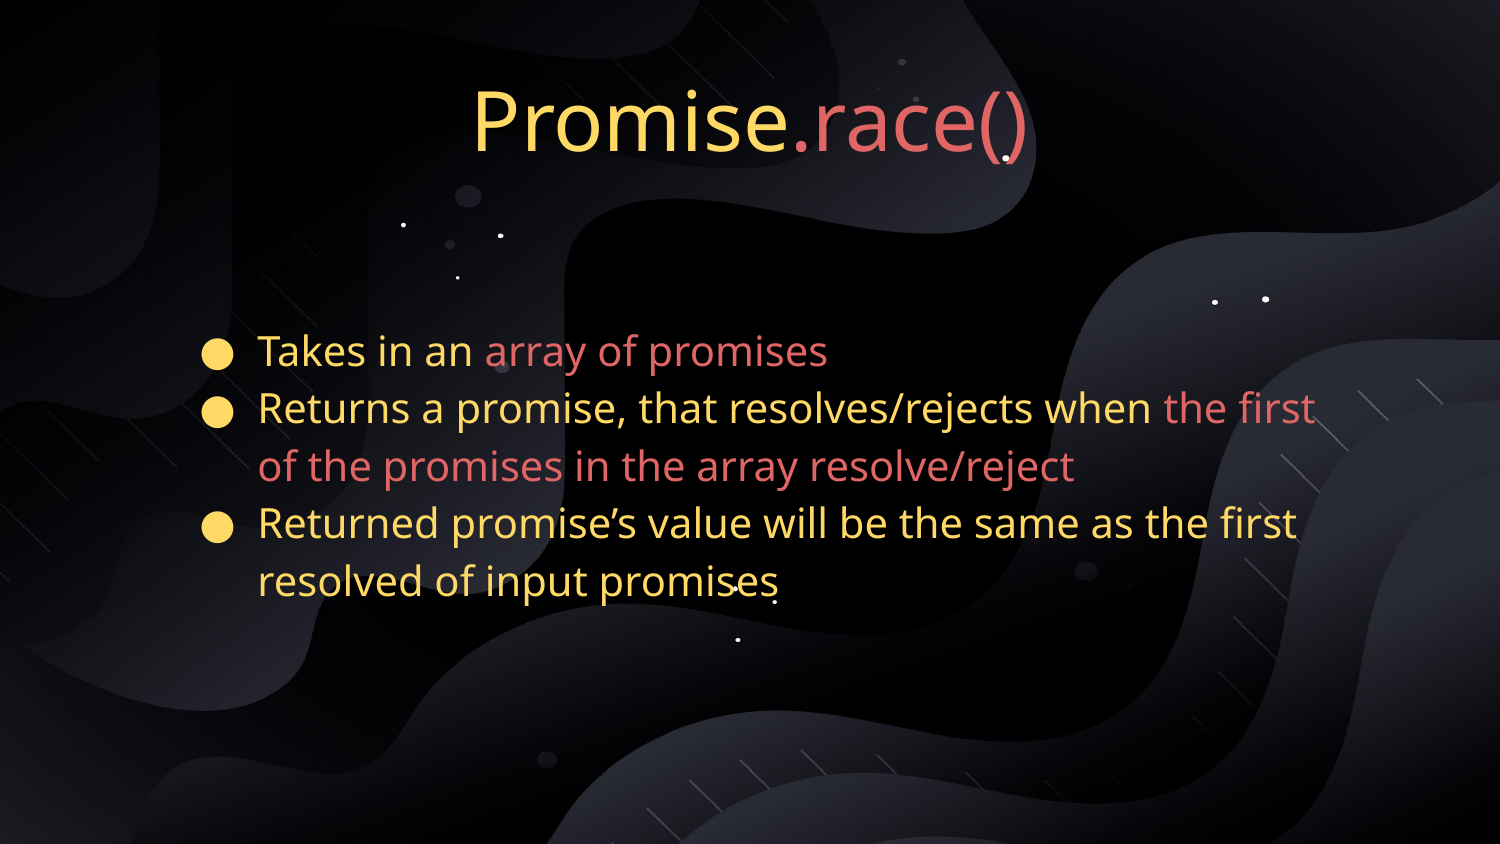

# Promise.race()
Takes in an array of promises
Returns a promise, that resolves/rejects when the first of the promises in the array resolve/reject
Returned promise’s value will be the same as the first resolved of input promises